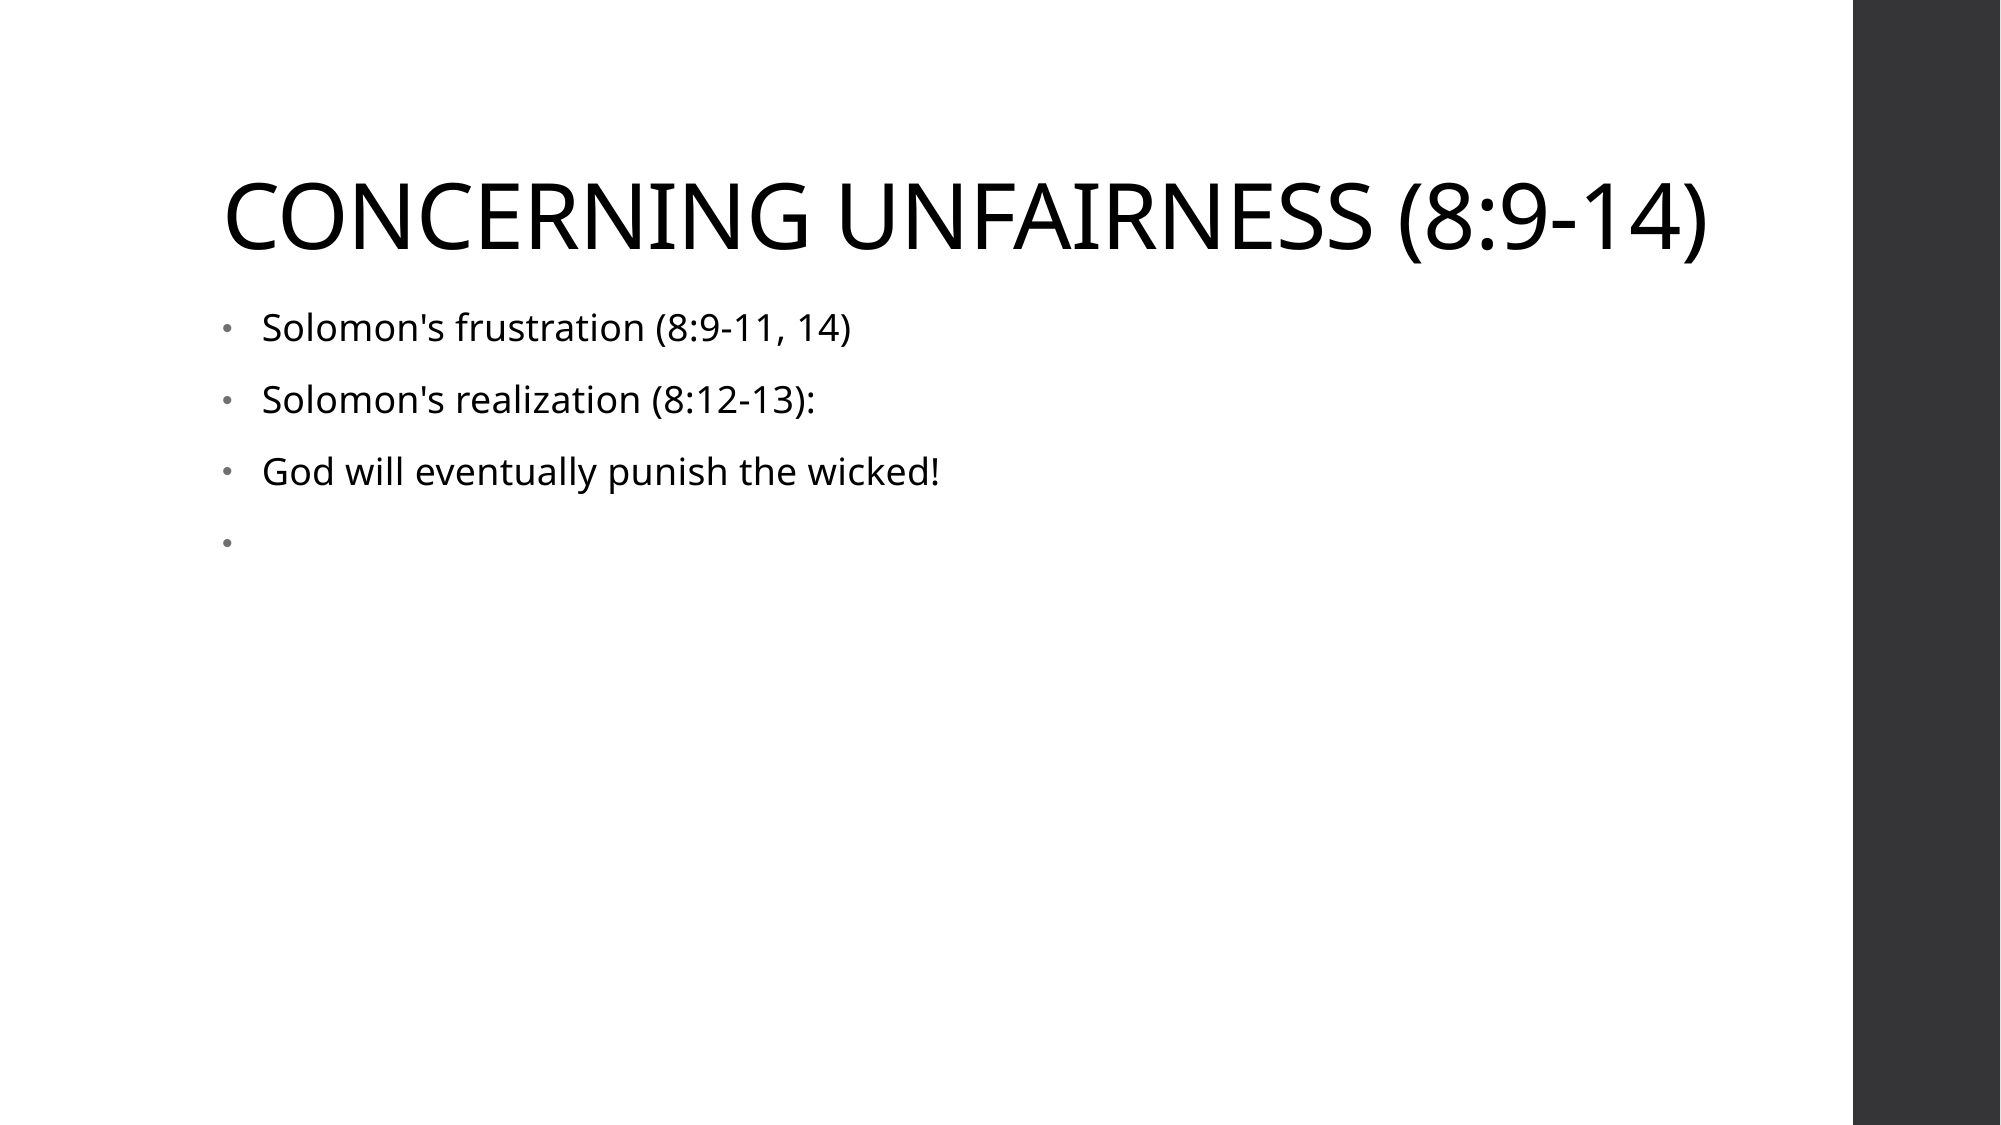

# CONCERNING UNFAIRNESS (8:9-14)
 Solomon's frustration (8:9-11, 14)
 Solomon's realization (8:12-13):
 God will eventually punish the wicked!